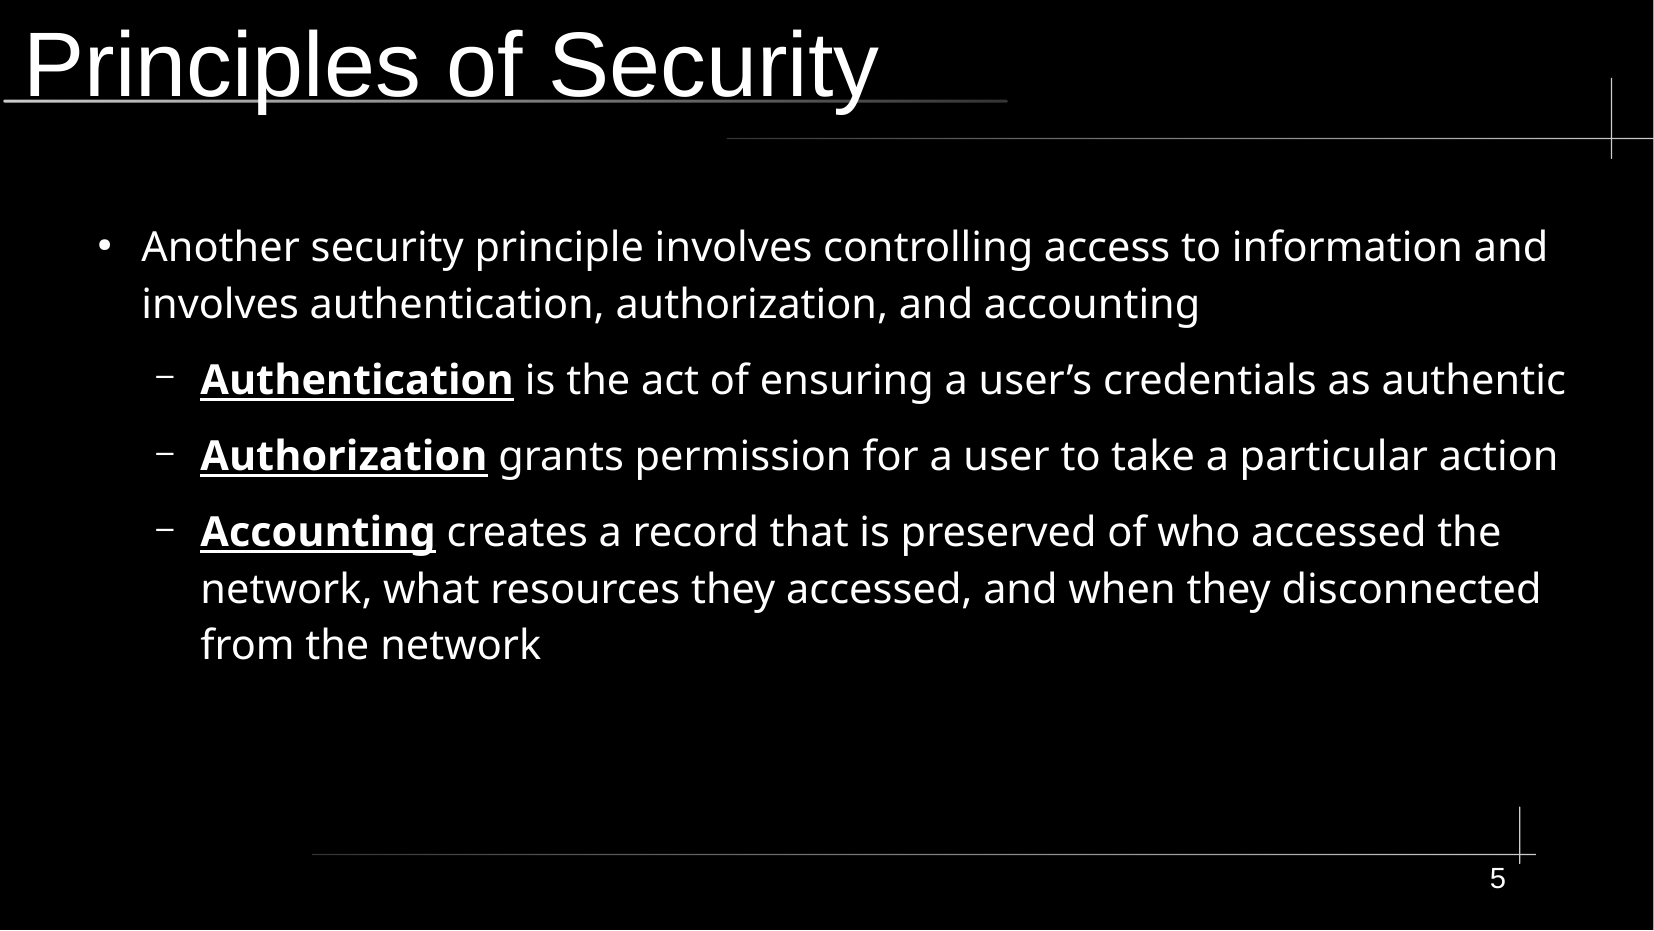

# Principles of Security
Another security principle involves controlling access to information and involves authentication, authorization, and accounting
Authentication is the act of ensuring a user’s credentials as authentic
Authorization grants permission for a user to take a particular action
Accounting creates a record that is preserved of who accessed the network, what resources they accessed, and when they disconnected from the network
5